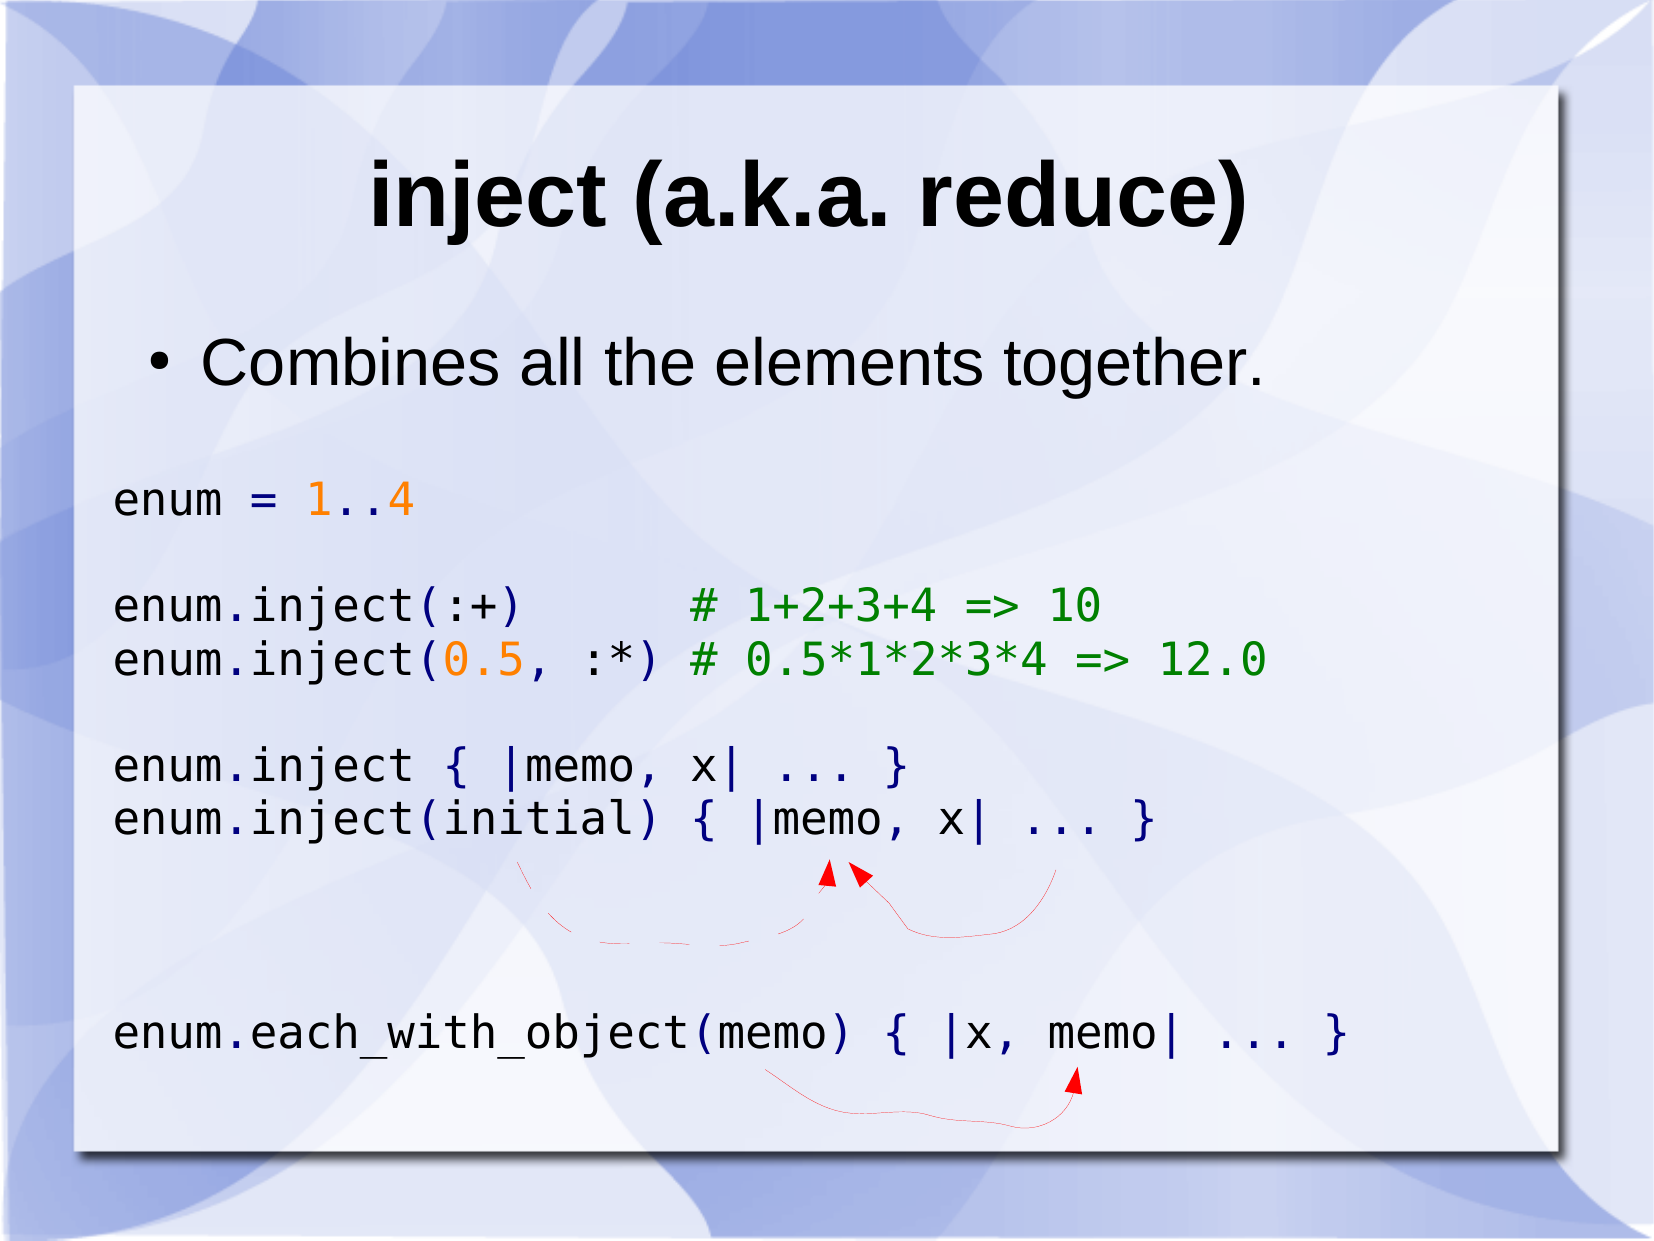

# inject (a.k.a. reduce)
Combines all the elements together.
enum = 1..4
enum.inject(:+) # 1+2+3+4 => 10
enum.inject(0.5, :*) # 0.5*1*2*3*4 => 12.0
enum.inject { |memo, x| ... }
enum.inject(initial) { |memo, x| ... }
enum.each_with_object(memo) { |x, memo| ... }